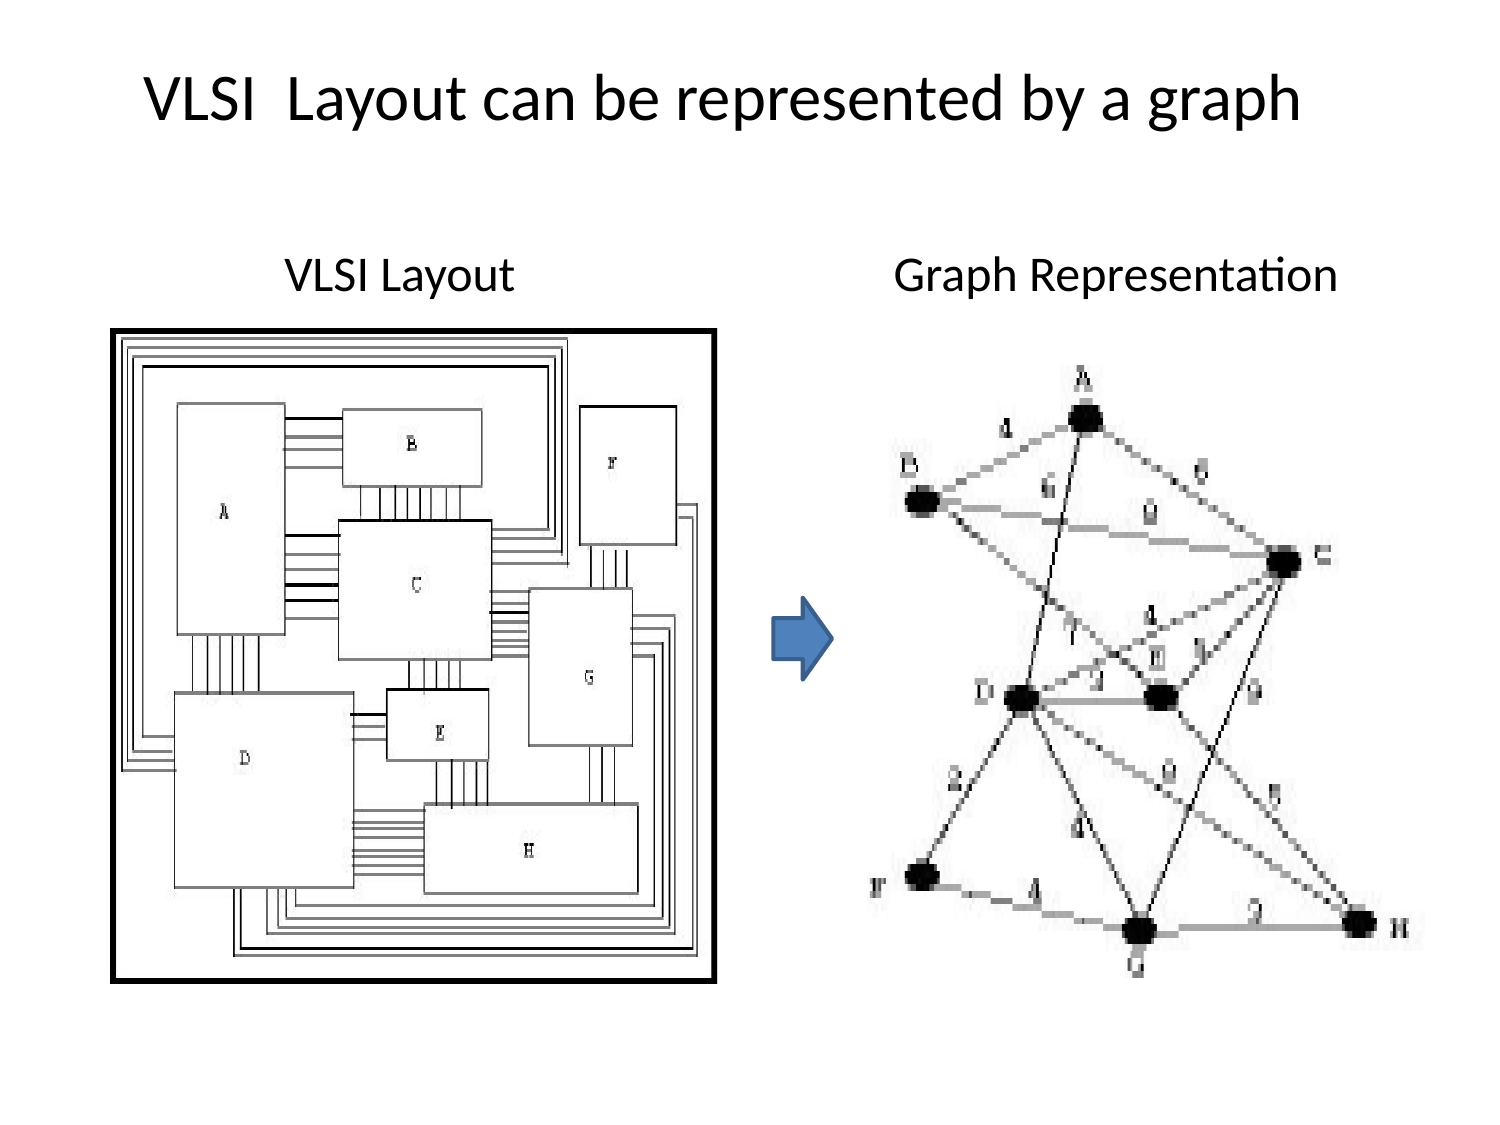

VLSI Layout can be represented by a graph
VLSI Layout
Graph Representation